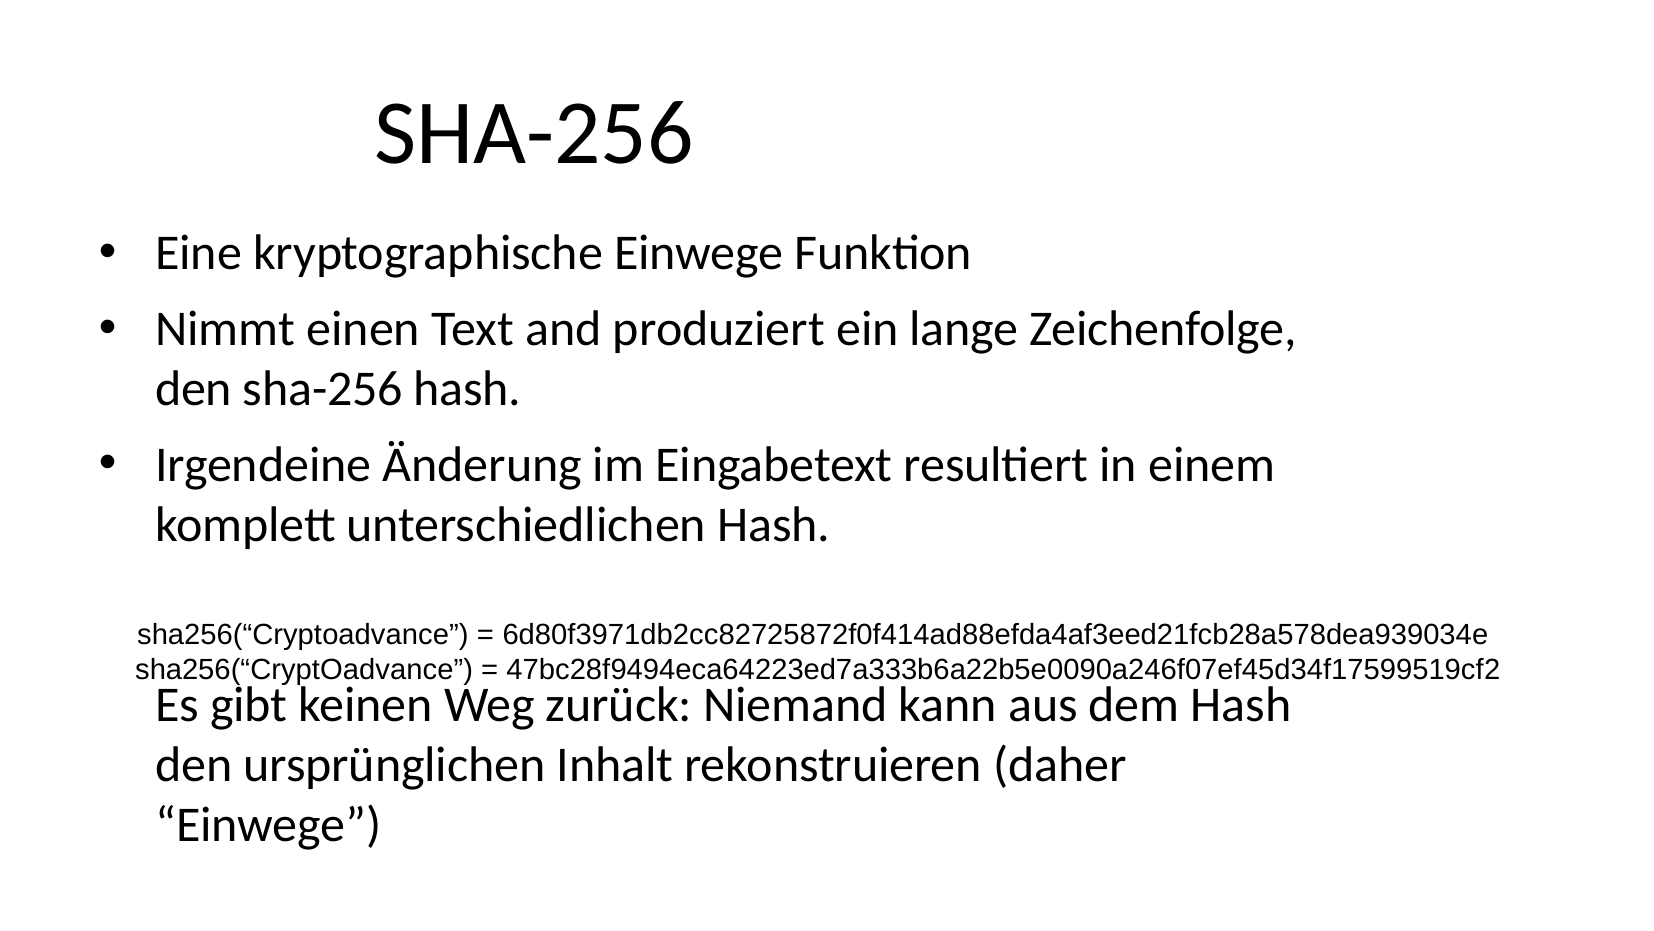

# SHA-256
Eine kryptographische Einwege Funktion
Nimmt einen Text and produziert ein lange Zeichenfolge, den sha-256 hash.
Irgendeine Änderung im Eingabetext resultiert in einem komplett unterschiedlichen Hash.
Es gibt keinen Weg zurück: Niemand kann aus dem Hash den ursprünglichen Inhalt rekonstruieren (daher “Einwege”)
sha256(“Cryptoadvance”) = 6d80f3971db2cc82725872f0f414ad88efda4af3eed21fcb28a578dea939034e
sha256(“CryptOadvance”) = 47bc28f9494eca64223ed7a333b6a22b5e0090a246f07ef45d34f17599519cf2